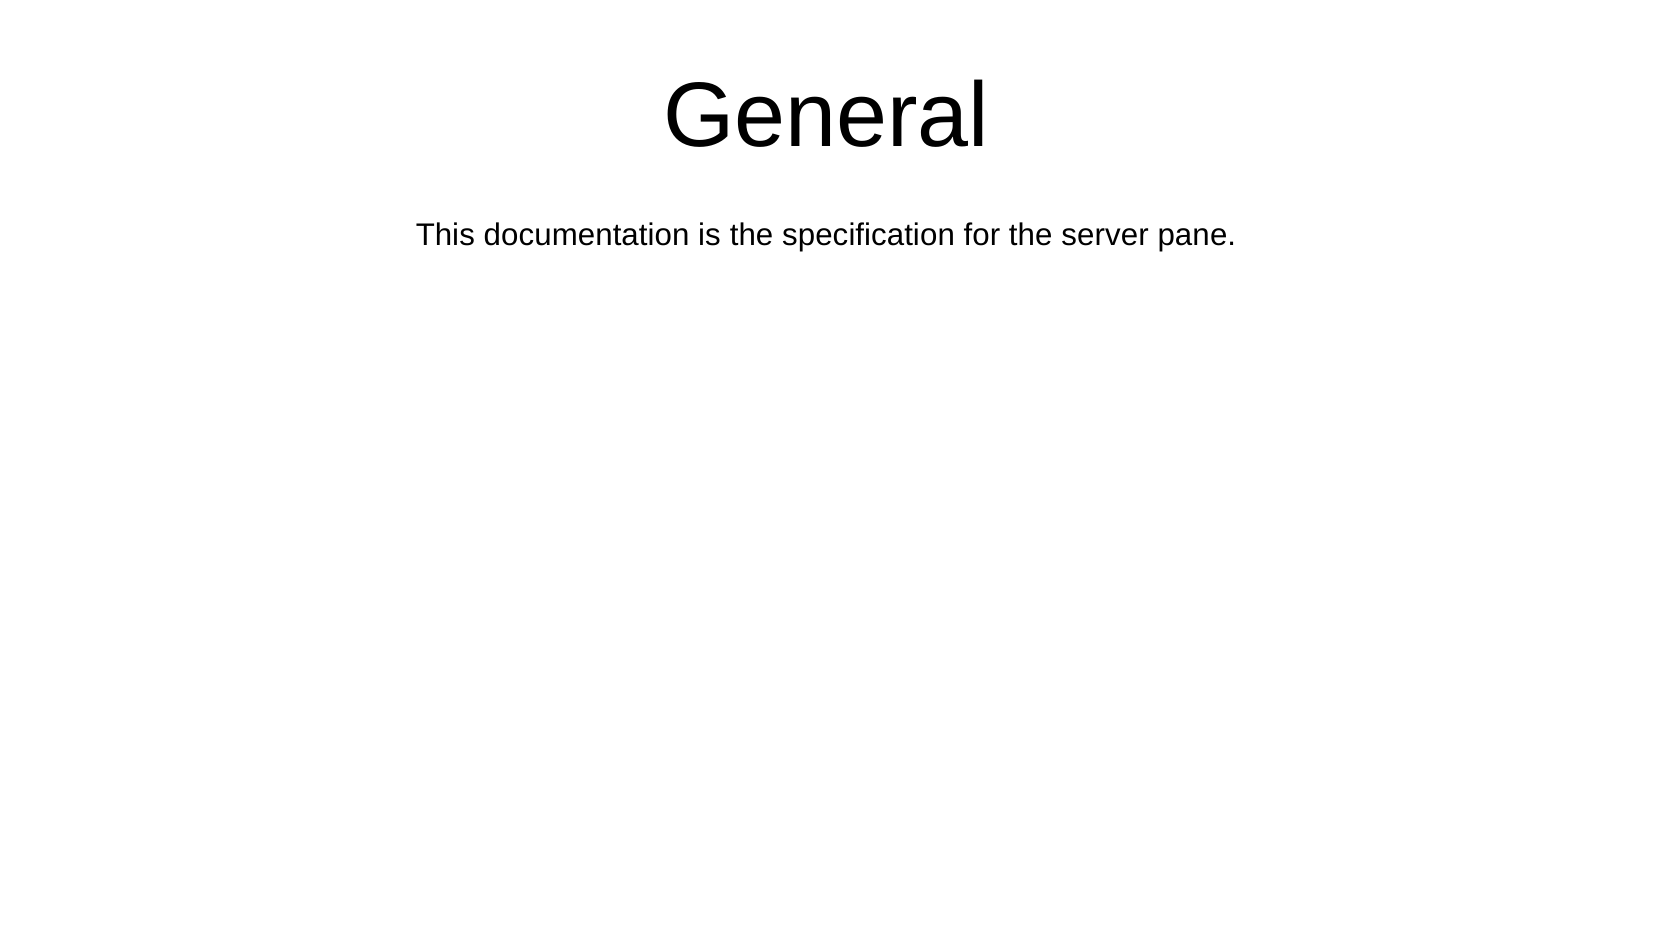

# General
This documentation is the specification for the server pane.